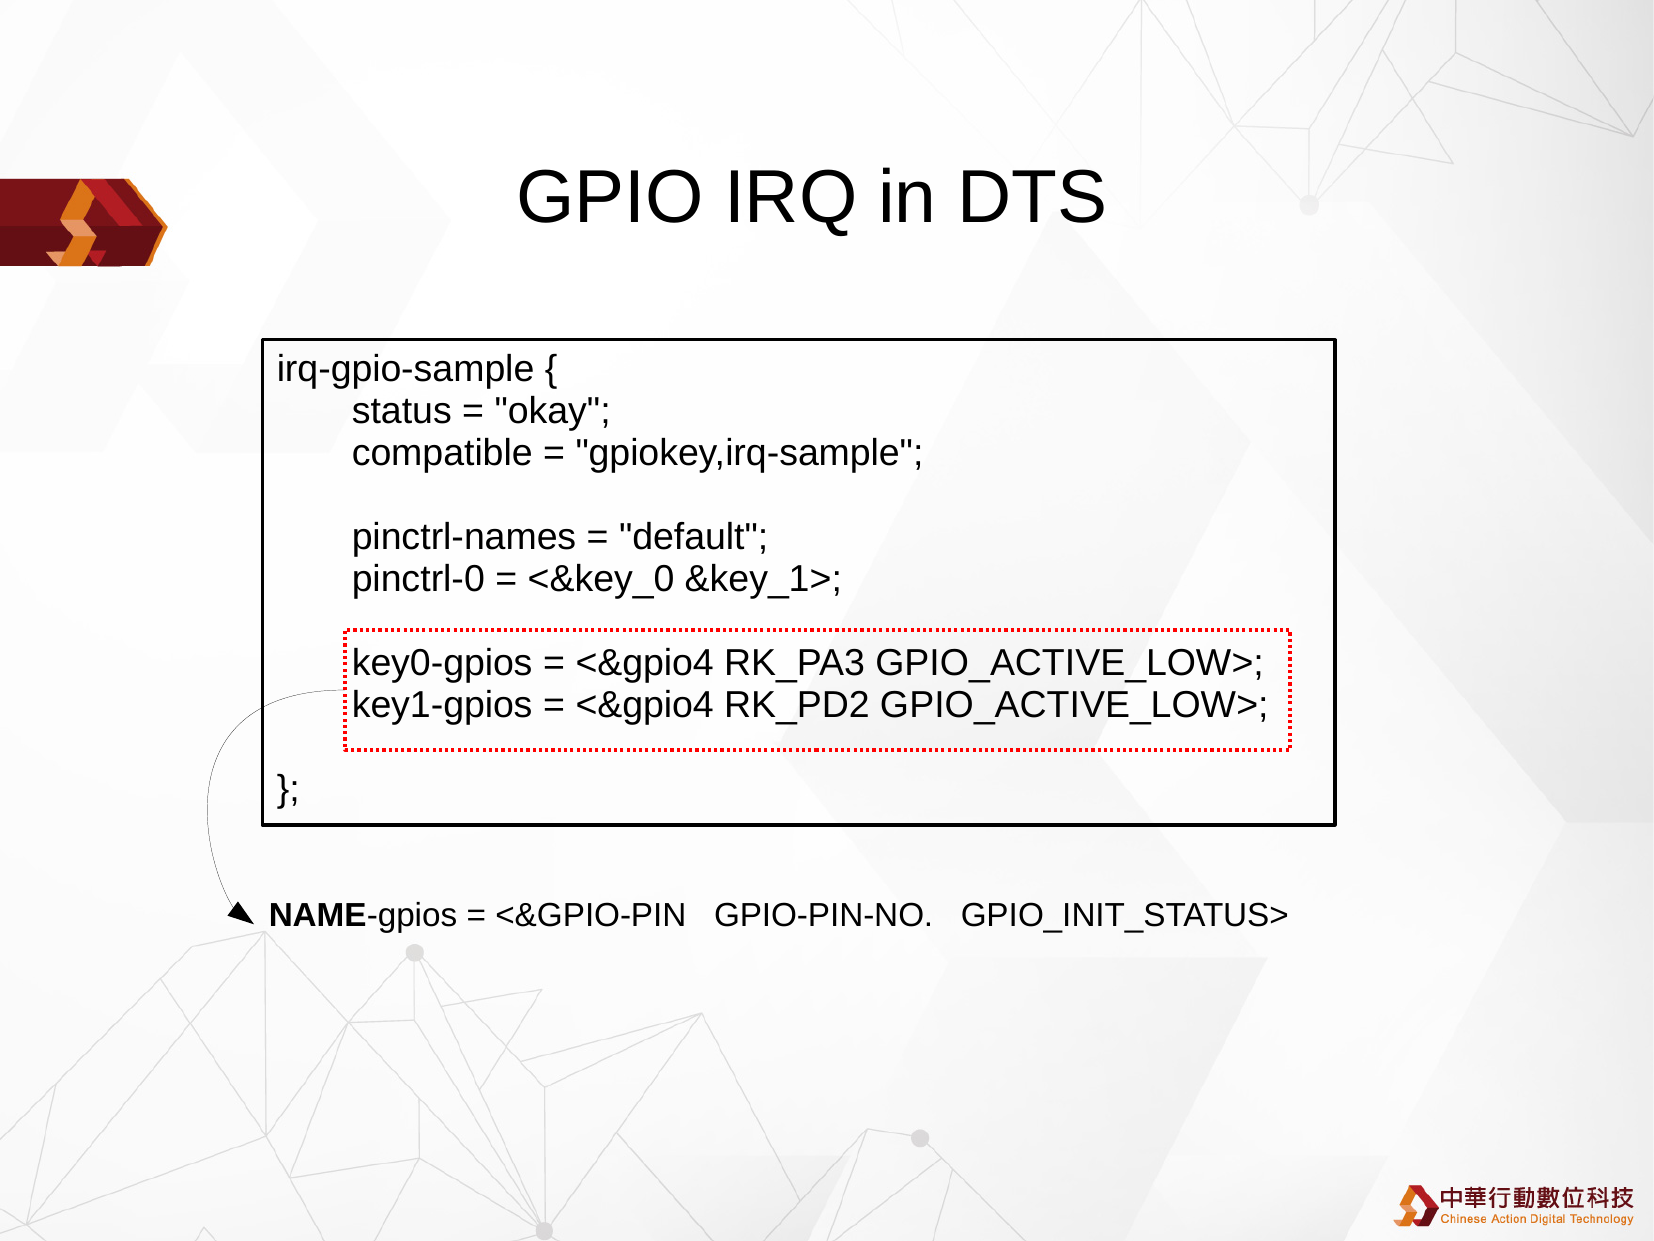

# GPIO IRQ in DTS
irq-gpio-sample {
	status = "okay";
	compatible = "gpiokey,irq-sample";
	pinctrl-names = "default";
	pinctrl-0 = <&key_0 &key_1>;
	key0-gpios = <&gpio4 RK_PA3 GPIO_ACTIVE_LOW>;
	key1-gpios = <&gpio4 RK_PD2 GPIO_ACTIVE_LOW>;
};
NAME-gpios = <&GPIO-PIN GPIO-PIN-NO. GPIO_INIT_STATUS>